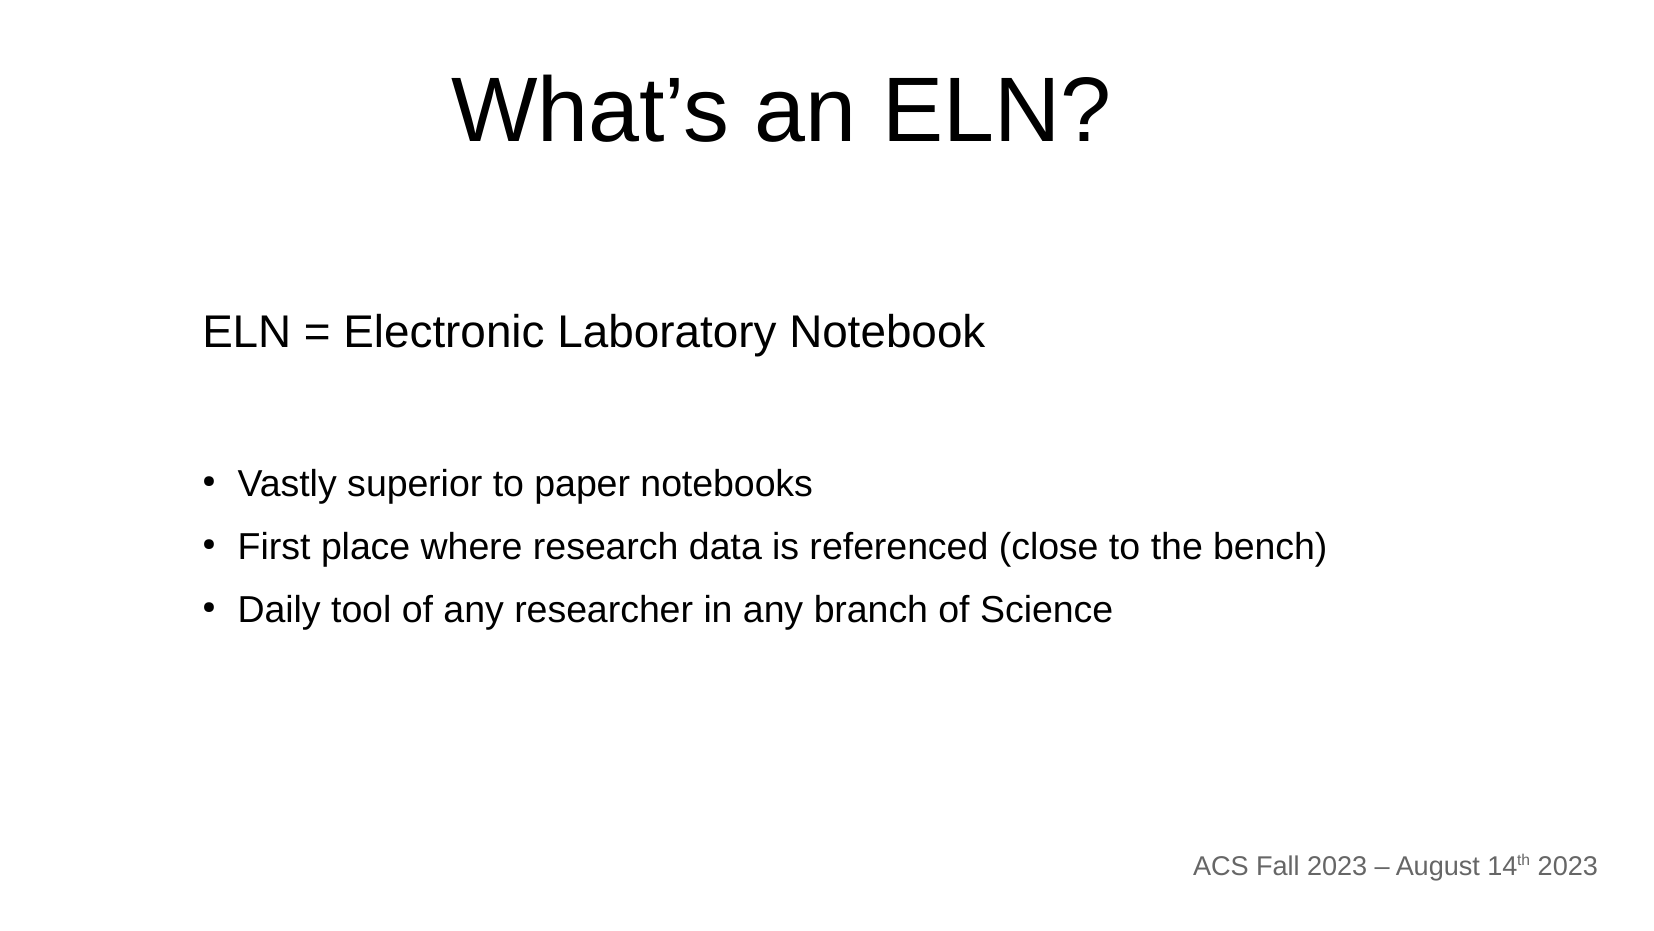

# What’s an ELN?
ELN = Electronic Laboratory Notebook
Vastly superior to paper notebooks
First place where research data is referenced (close to the bench)
Daily tool of any researcher in any branch of Science
ACS Fall 2023 – August 14th 2023